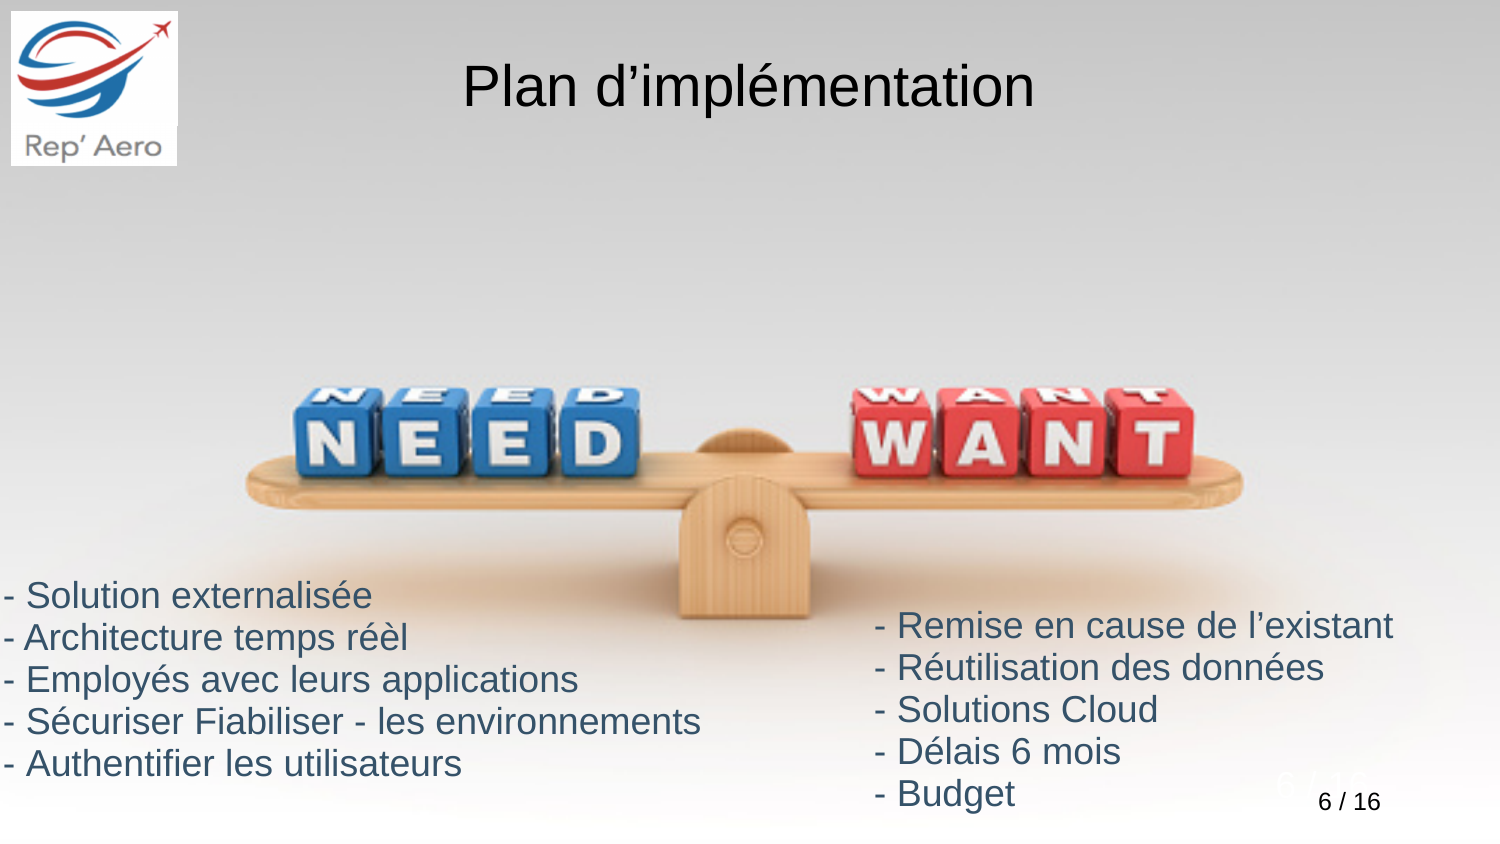

Plan d’implémentation
- Solution externalisée
- Architecture temps réèl
- Employés avec leurs applications
- Sécuriser Fiabiliser - les environnements
- Authentifier les utilisateurs
- Remise en cause de l’existant
- Réutilisation des données
- Solutions Cloud
- Délais 6 mois
- Budget